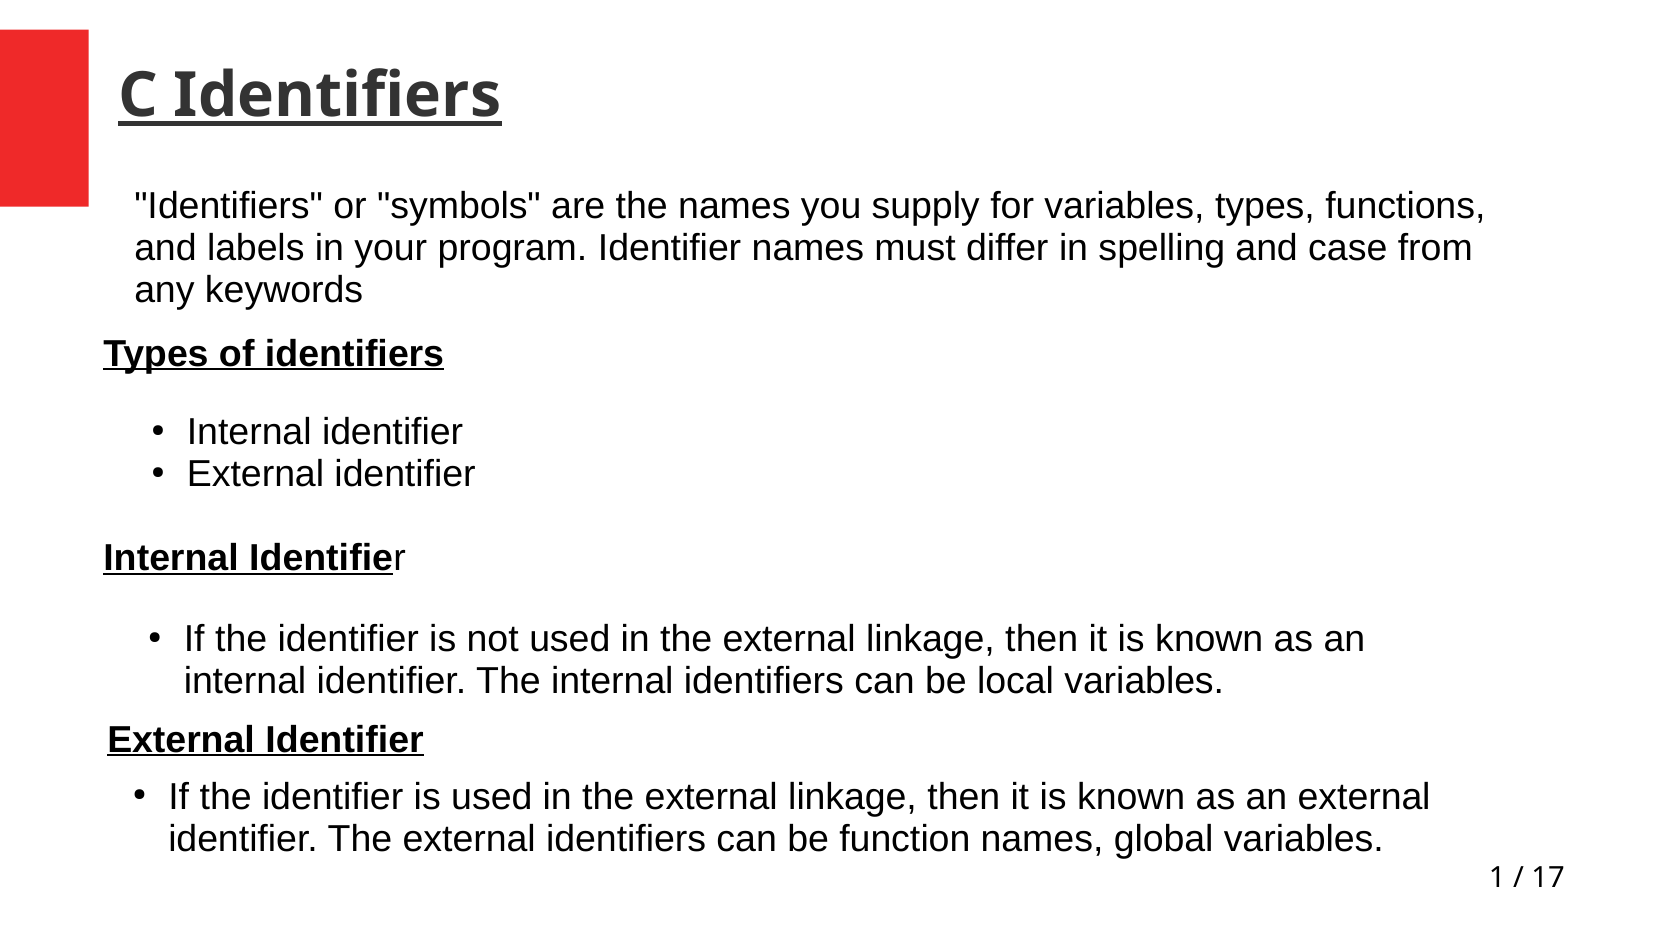

# C Identifiers
"Identifiers" or "symbols" are the names you supply for variables, types, functions, and labels in your program. Identifier names must differ in spelling and case from any keywords
Types of identifiers
Internal identifier
External identifier
Internal Identifier
If the identifier is not used in the external linkage, then it is known as an internal identifier. The internal identifiers can be local variables.
External Identifier
If the identifier is used in the external linkage, then it is known as an external identifier. The external identifiers can be function names, global variables.
1